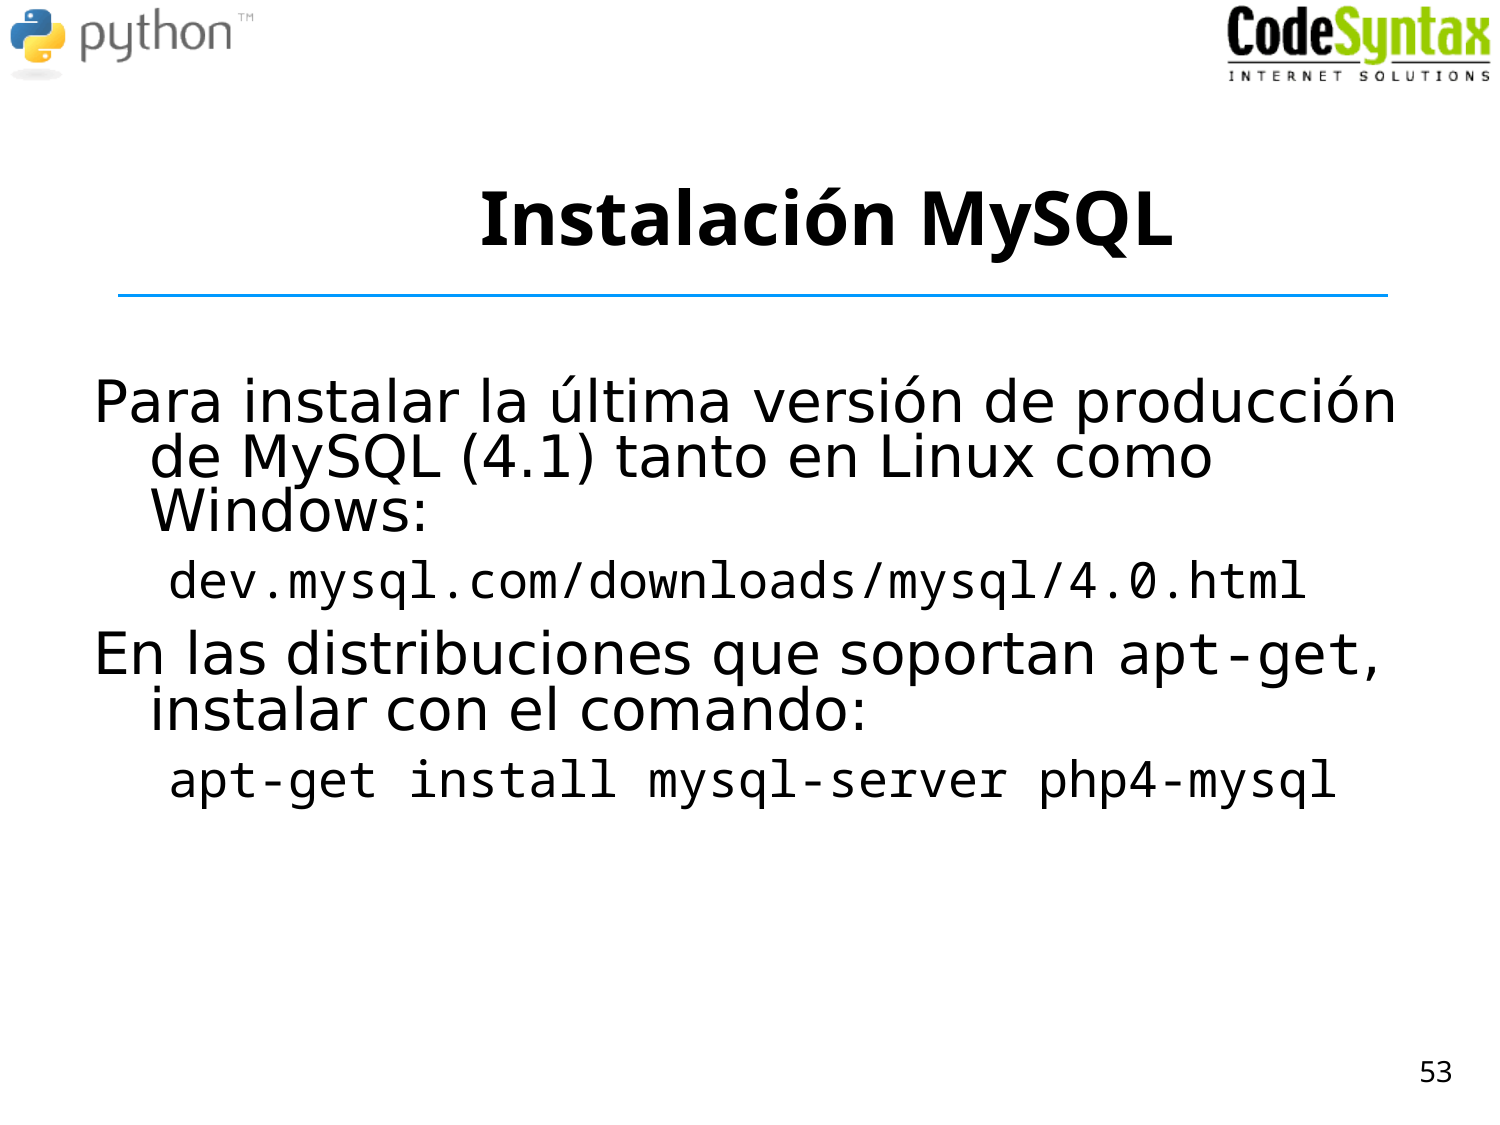

# Instalación MySQL
Para instalar la última versión de producción de MySQL (4.1) tanto en Linux como Windows:
dev.mysql.com/downloads/mysql/4.0.html
En las distribuciones que soportan apt-get, instalar con el comando:
apt-get install mysql-server php4-mysql
53